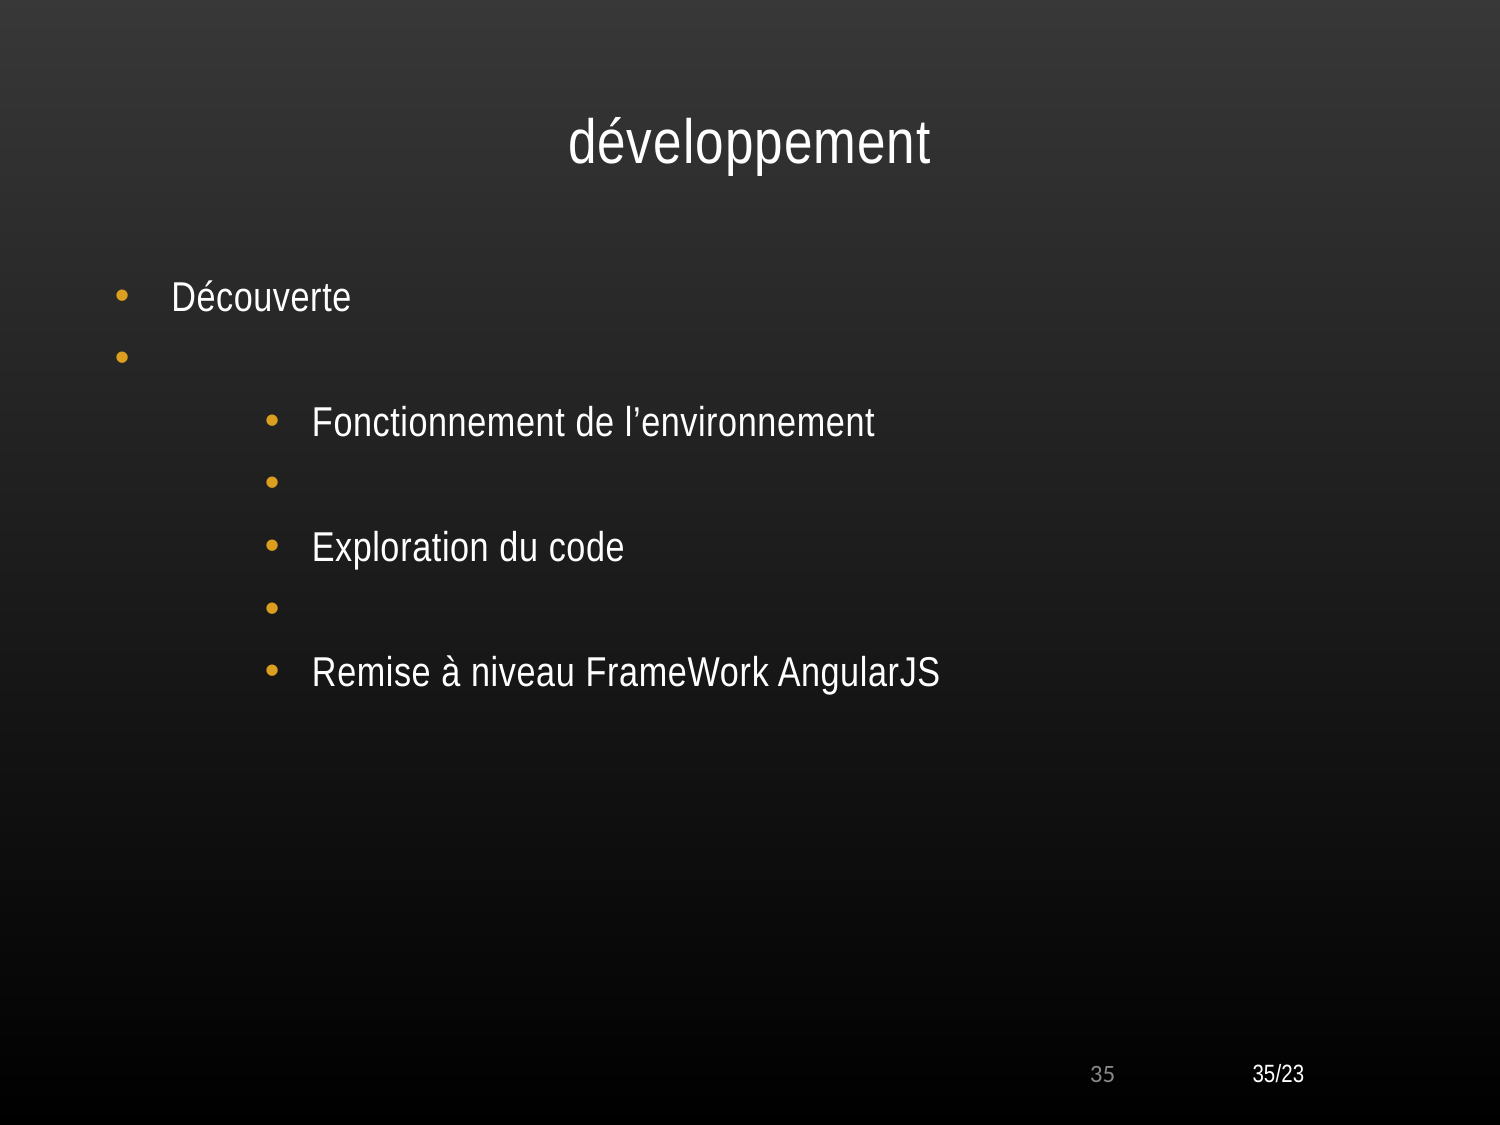

# développement
Découverte
Fonctionnement de l’environnement
Exploration du code
Remise à niveau FrameWork AngularJS
35